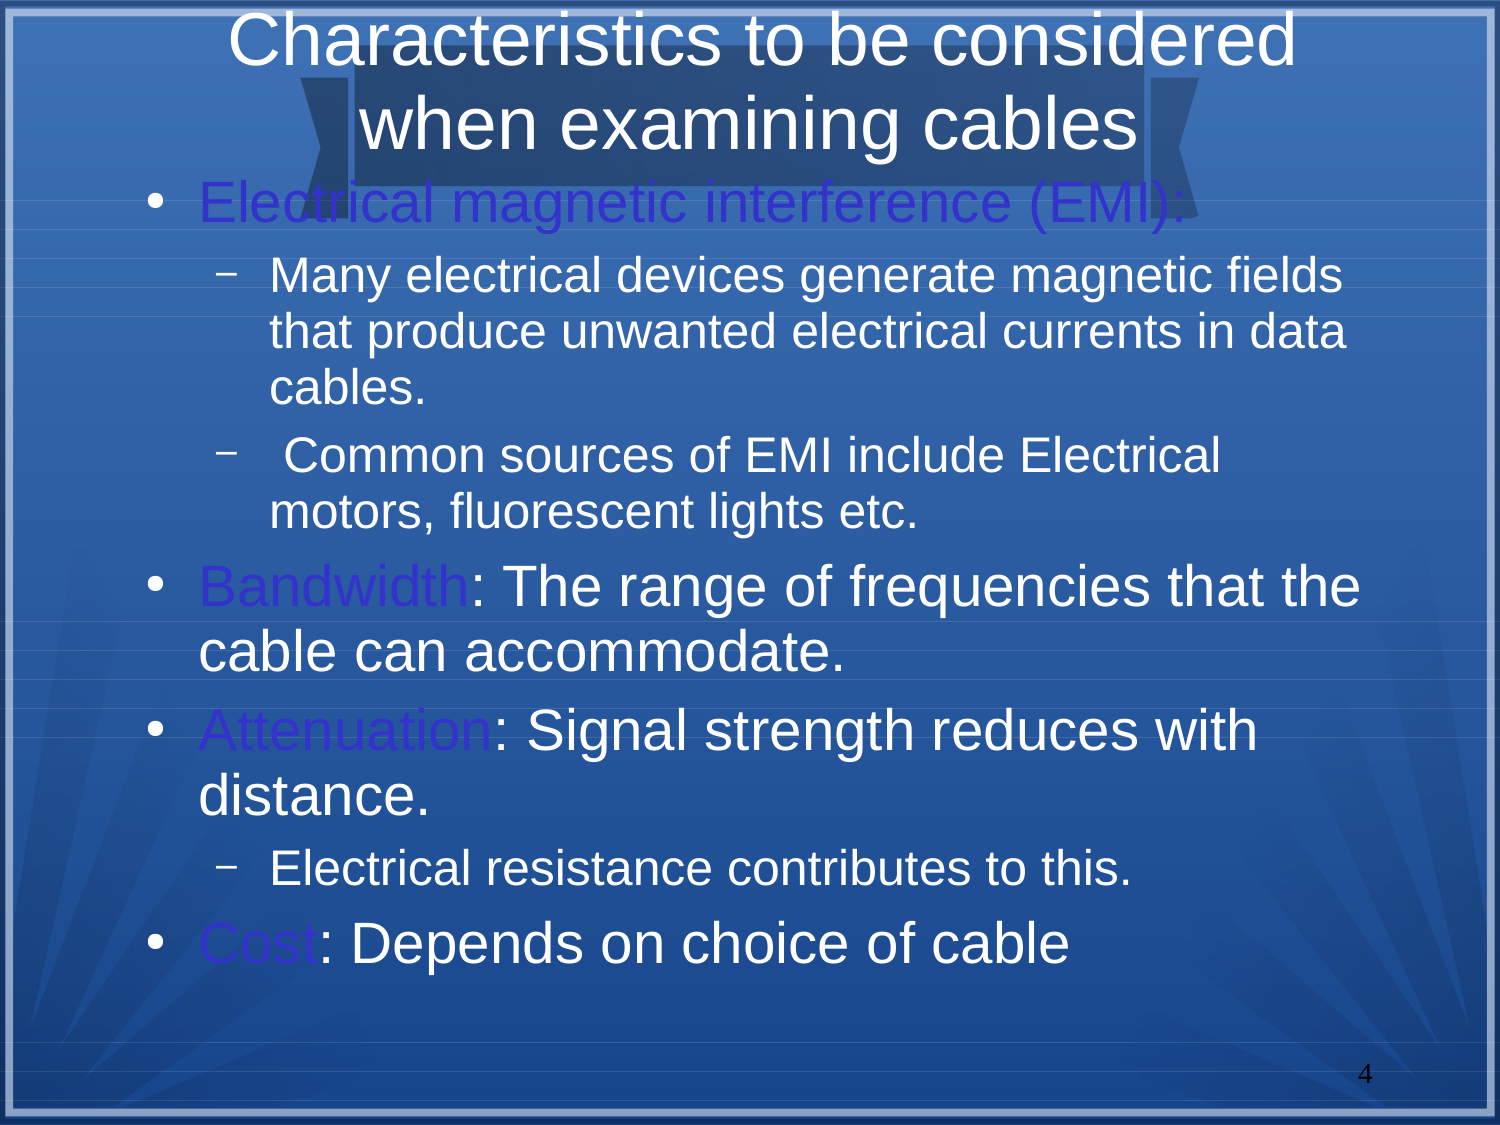

# Characteristics to be considered when examining cables
Electrical magnetic interference (EMI):
Many electrical devices generate magnetic fields that produce unwanted electrical currents in data cables.
 Common sources of EMI include Electrical motors, fluorescent lights etc.
Bandwidth: The range of frequencies that the cable can accommodate.
Attenuation: Signal strength reduces with distance.
Electrical resistance contributes to this.
Cost: Depends on choice of cable